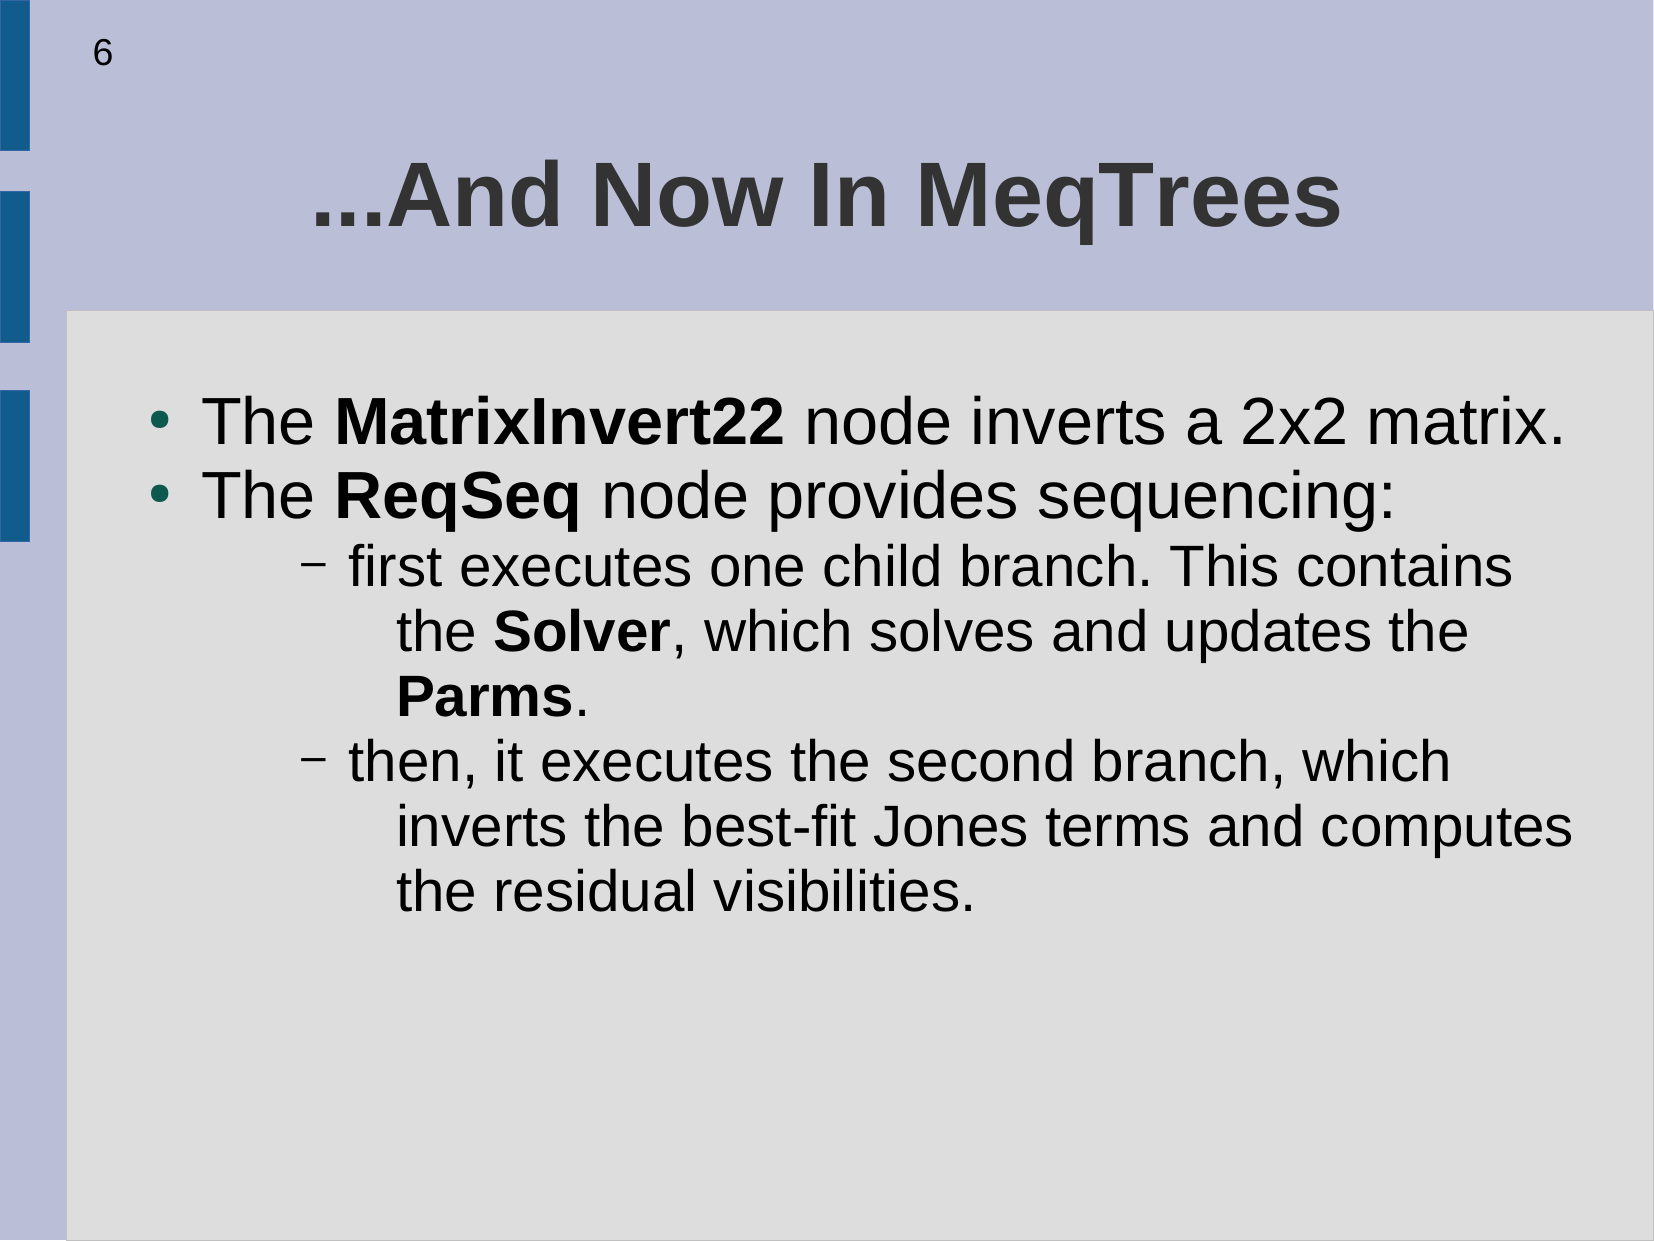

# ...And Now In MeqTrees
The MatrixInvert22 node inverts a 2x2 matrix.
The ReqSeq node provides sequencing:
first executes one child branch. This contains the Solver, which solves and updates the Parms.
then, it executes the second branch, which inverts the best-fit Jones terms and computes the residual visibilities.